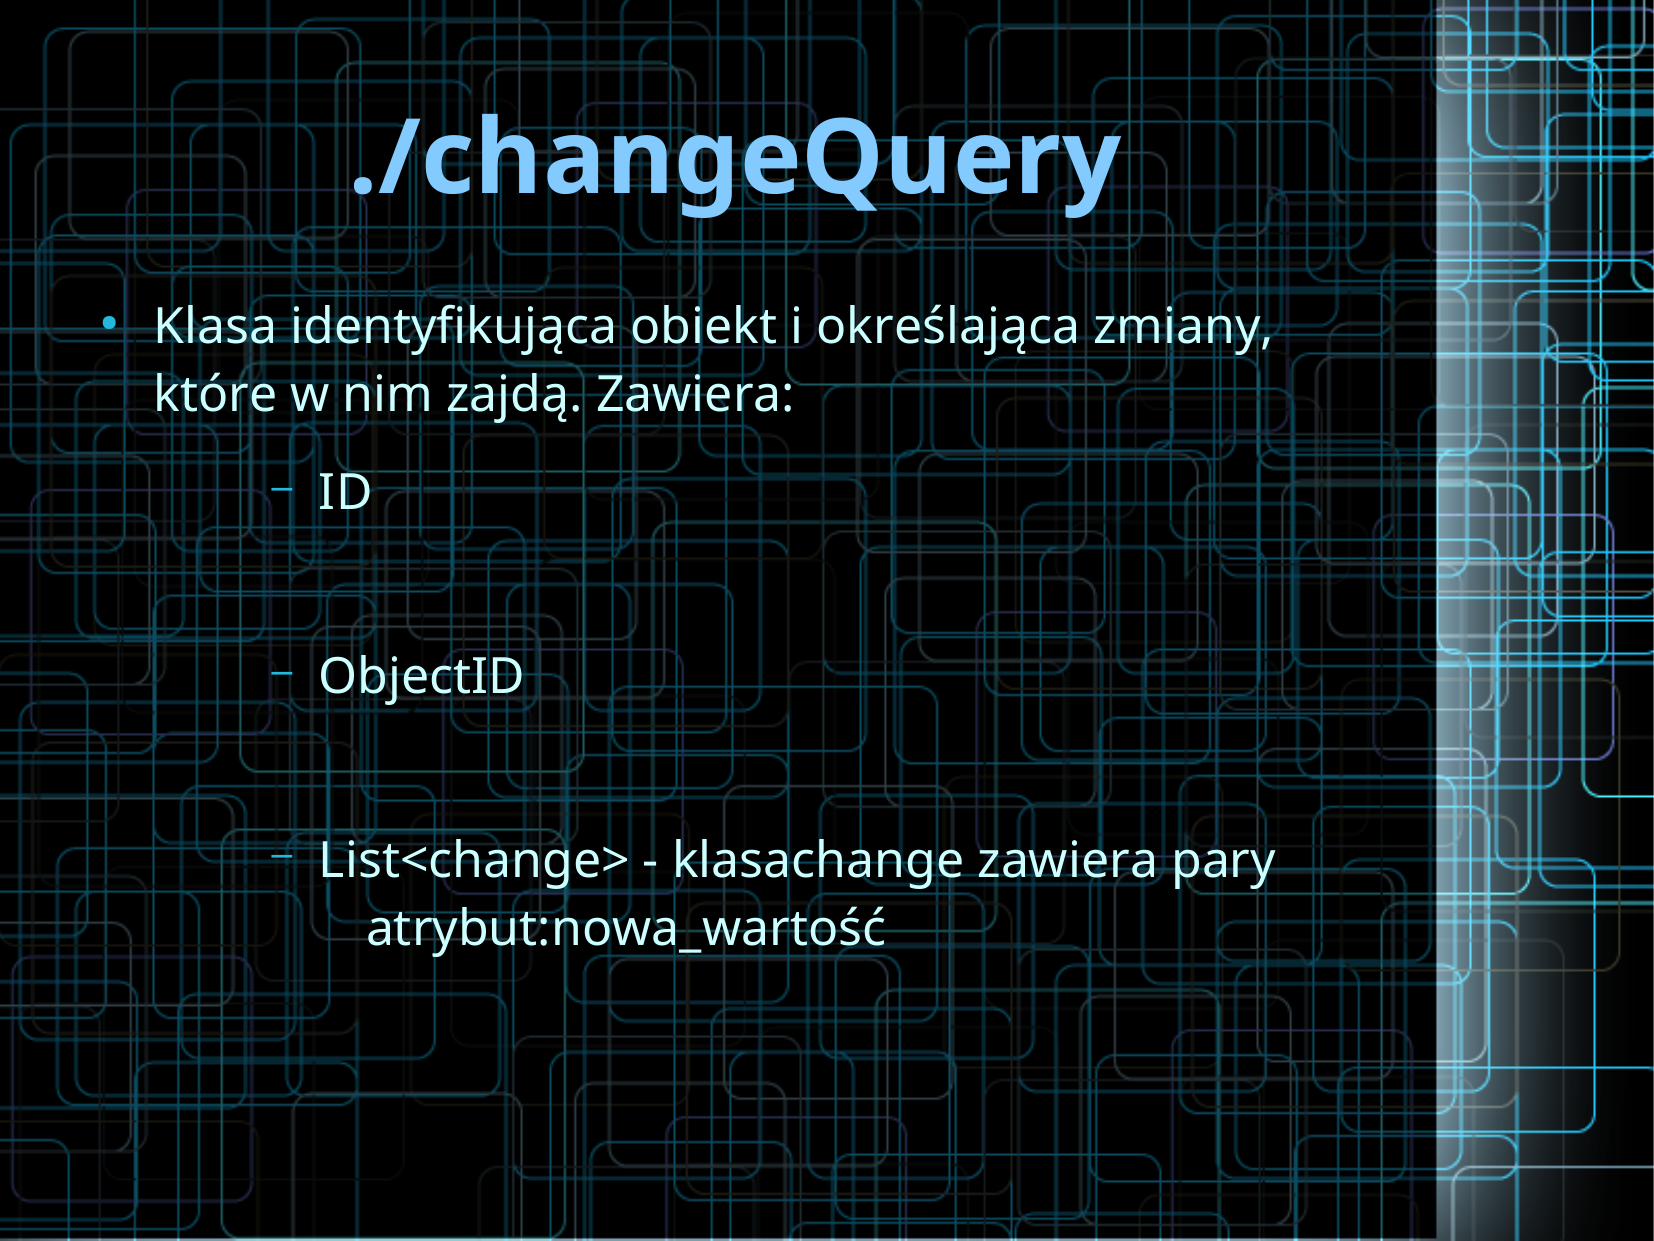

# ./changeQuery
Klasa identyfikująca obiekt i określająca zmiany, które w nim zajdą. Zawiera:
ID
ObjectID
List<change> - klasachange zawiera pary atrybut:nowa_wartość